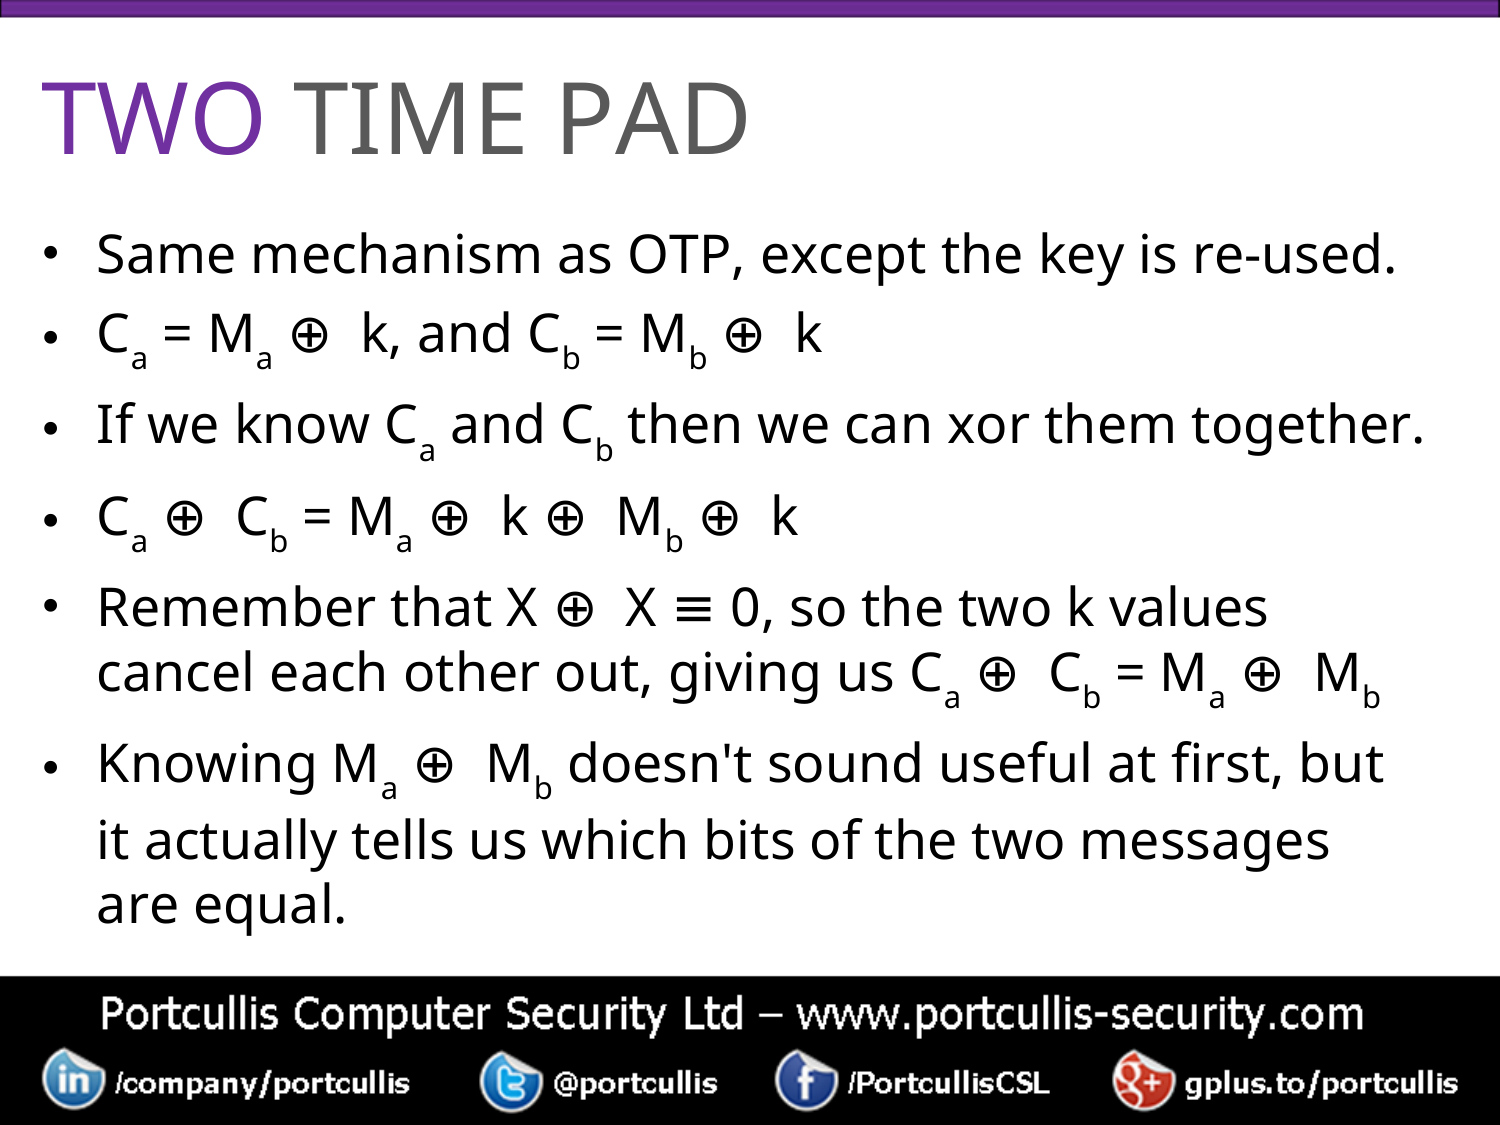

# TWO TIME PAD
Same mechanism as OTP, except the key is re-used.
Ca = Ma ⊕ k, and Cb = Mb ⊕ k
If we know Ca and Cb then we can xor them together.
Ca ⊕ Cb = Ma ⊕ k ⊕ Mb ⊕ k
Remember that X ⊕ X ≡ 0, so the two k values cancel each other out, giving us Ca ⊕ Cb = Ma ⊕ Mb
Knowing Ma ⊕ Mb doesn't sound useful at first, but it actually tells us which bits of the two messages are equal.